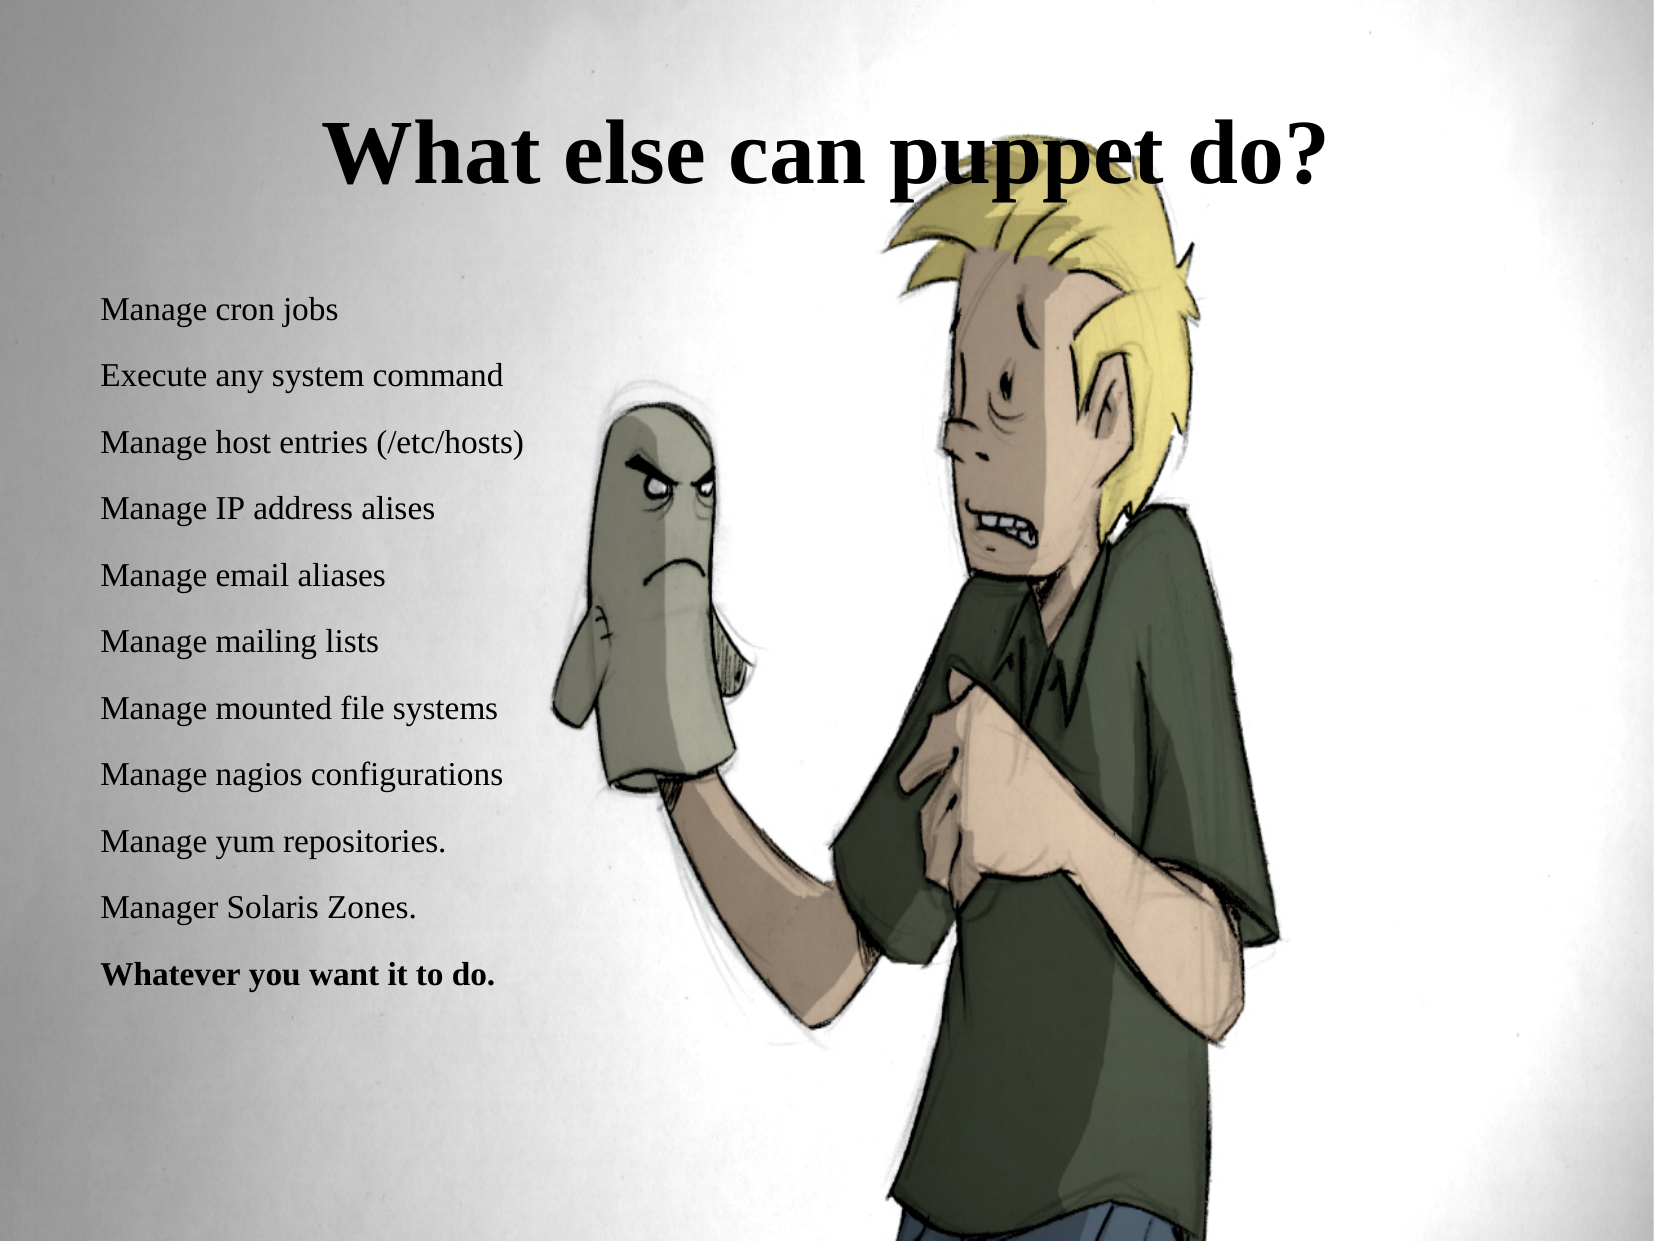

# What else can puppet do?
Manage cron jobs
Execute any system command
Manage host entries (/etc/hosts)
Manage IP address alises
Manage email aliases
Manage mailing lists
Manage mounted file systems
Manage nagios configurations
Manage yum repositories.
Manager Solaris Zones.
Whatever you want it to do.